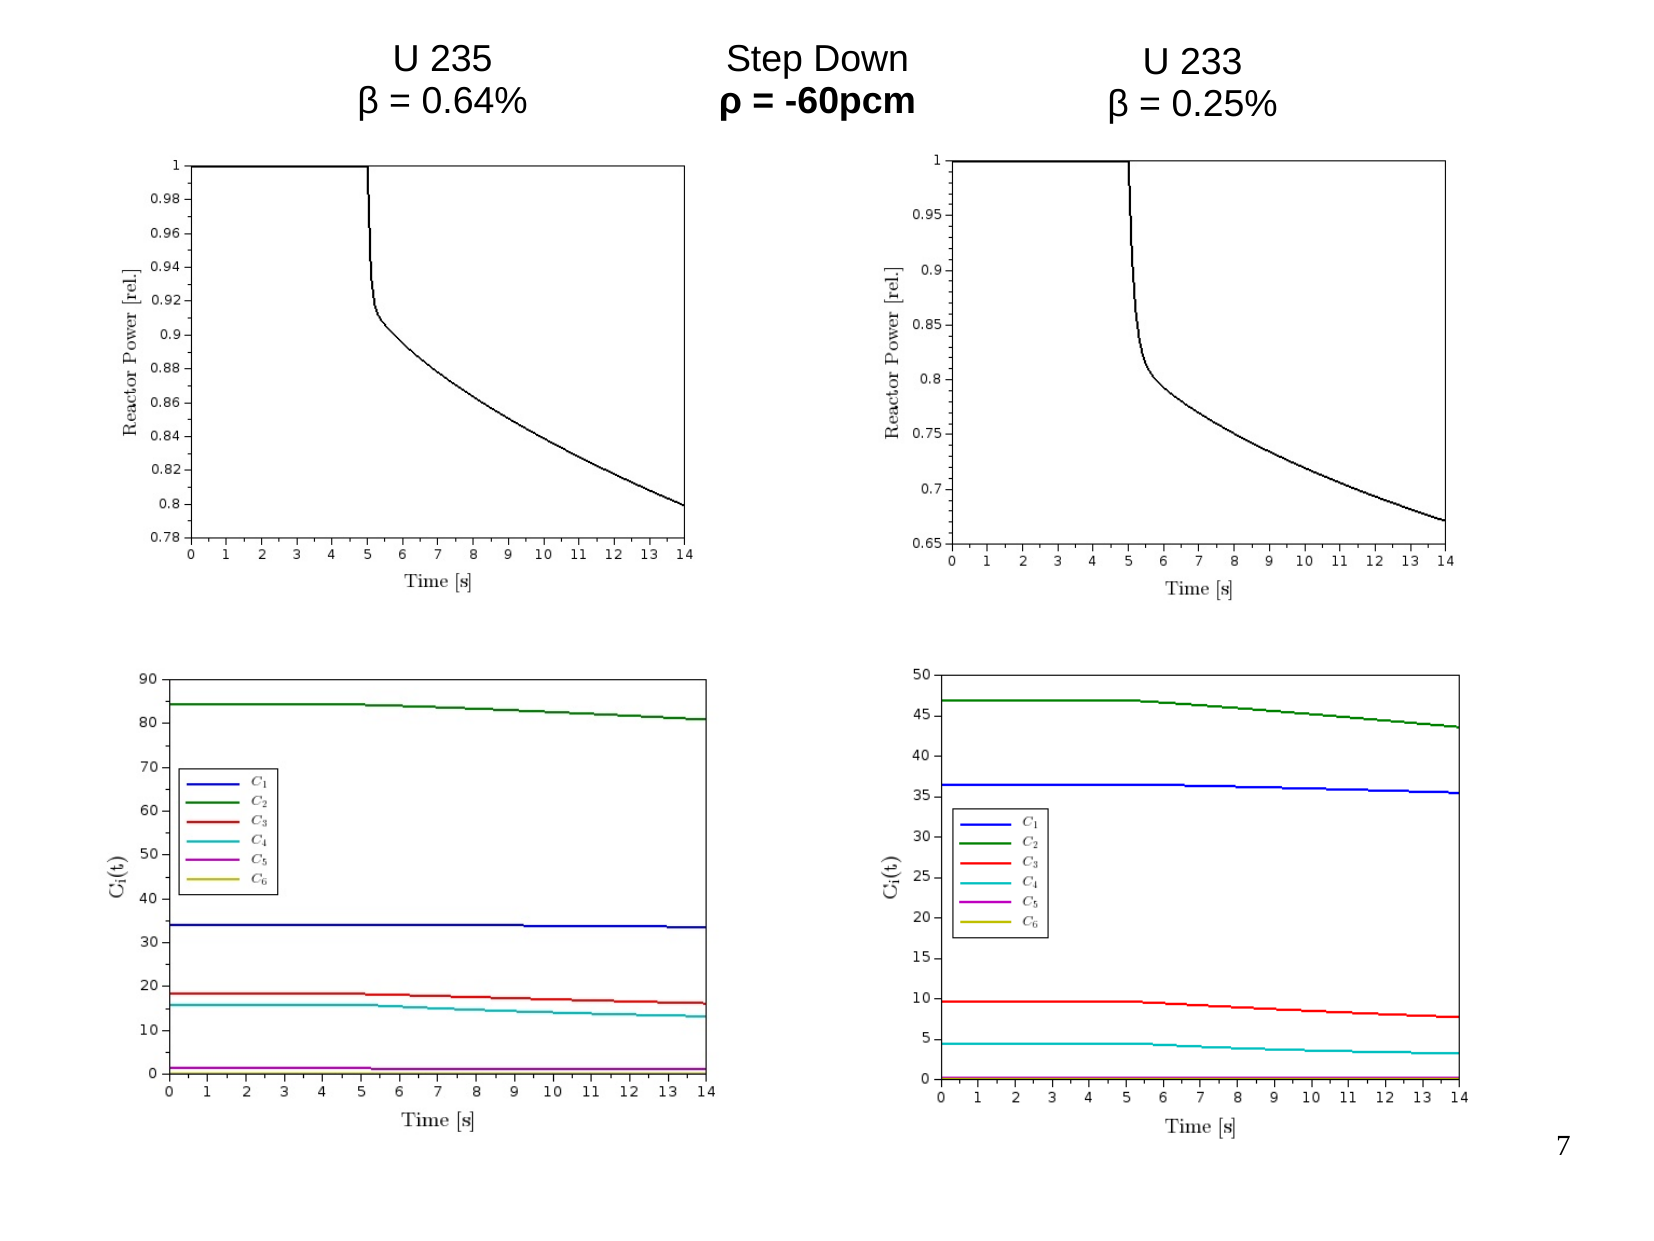

U 235
β = 0.64%
Step Down
ρ = -60pcm
U 233
β = 0.25%
7